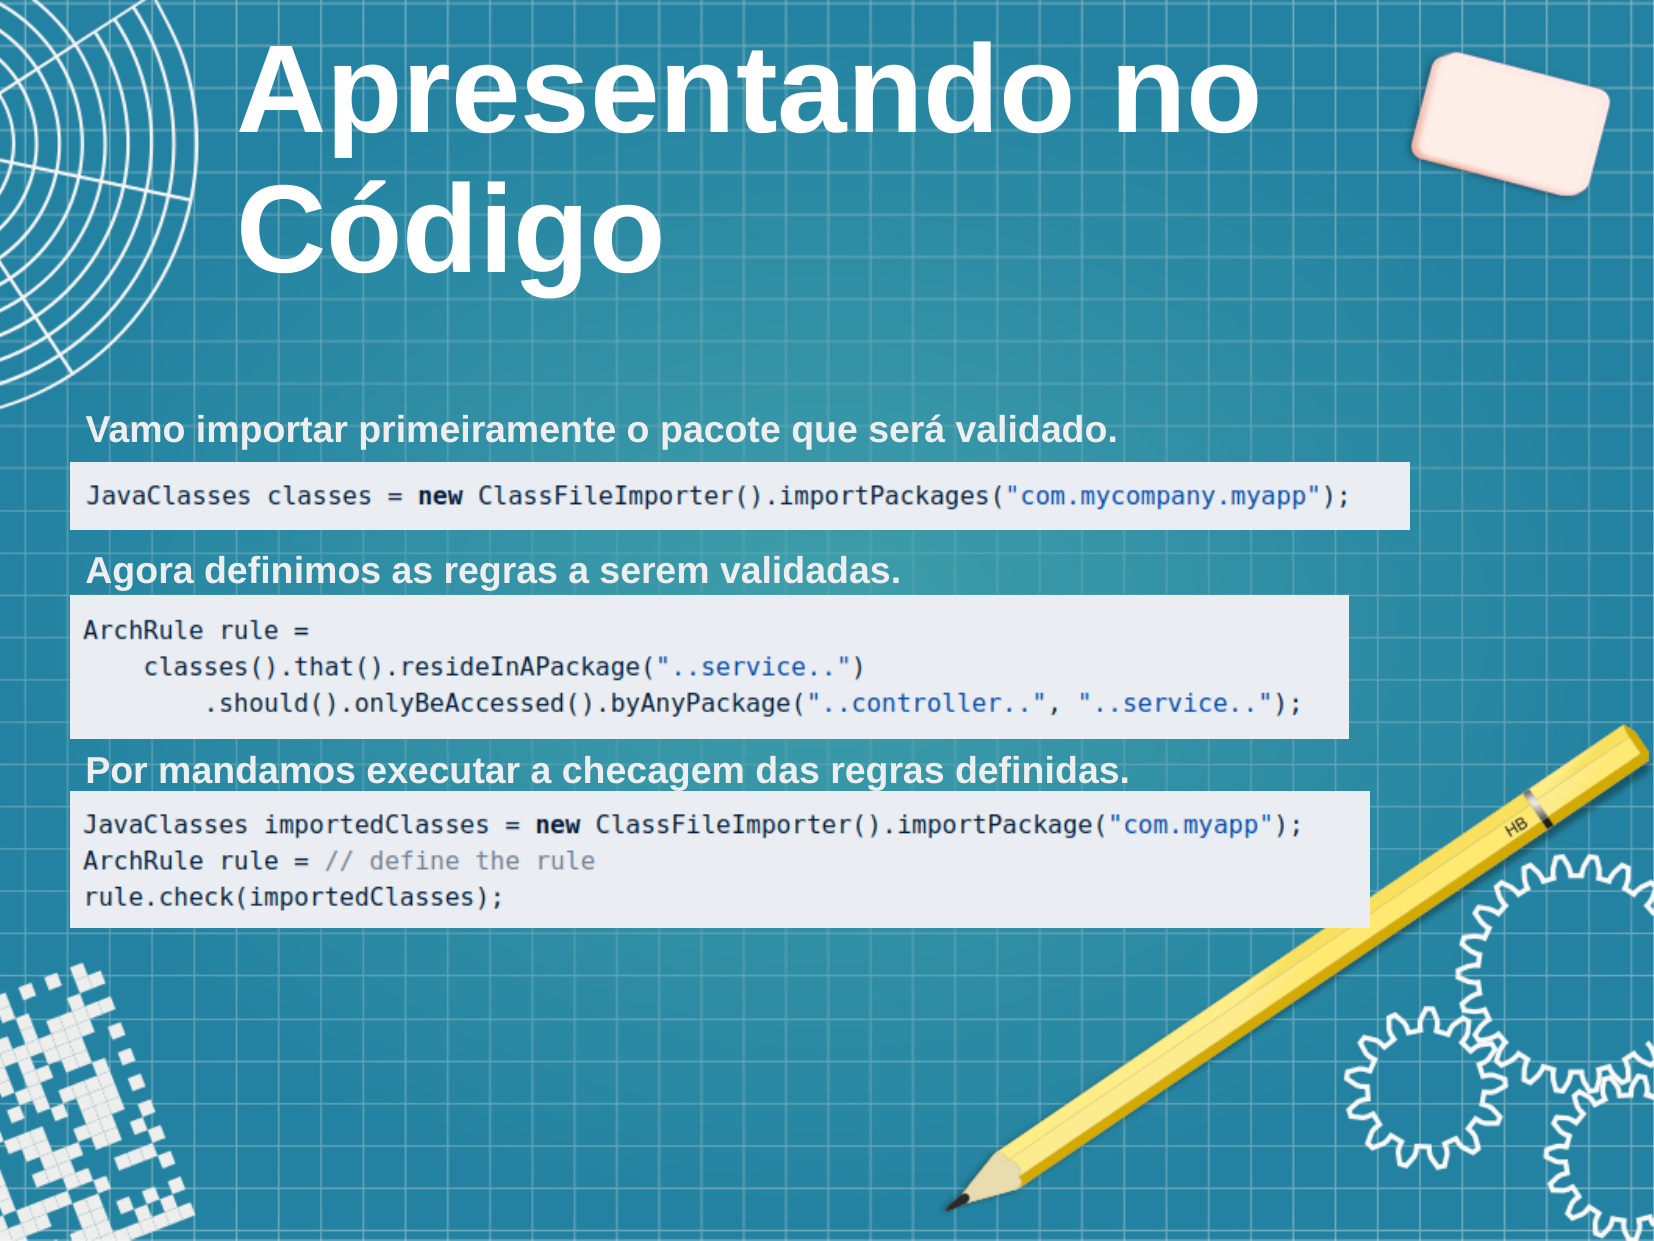

Apresentando no Código
Vamo importar primeiramente o pacote que será validado.
Agora definimos as regras a serem validadas.
Por mandamos executar a checagem das regras definidas.